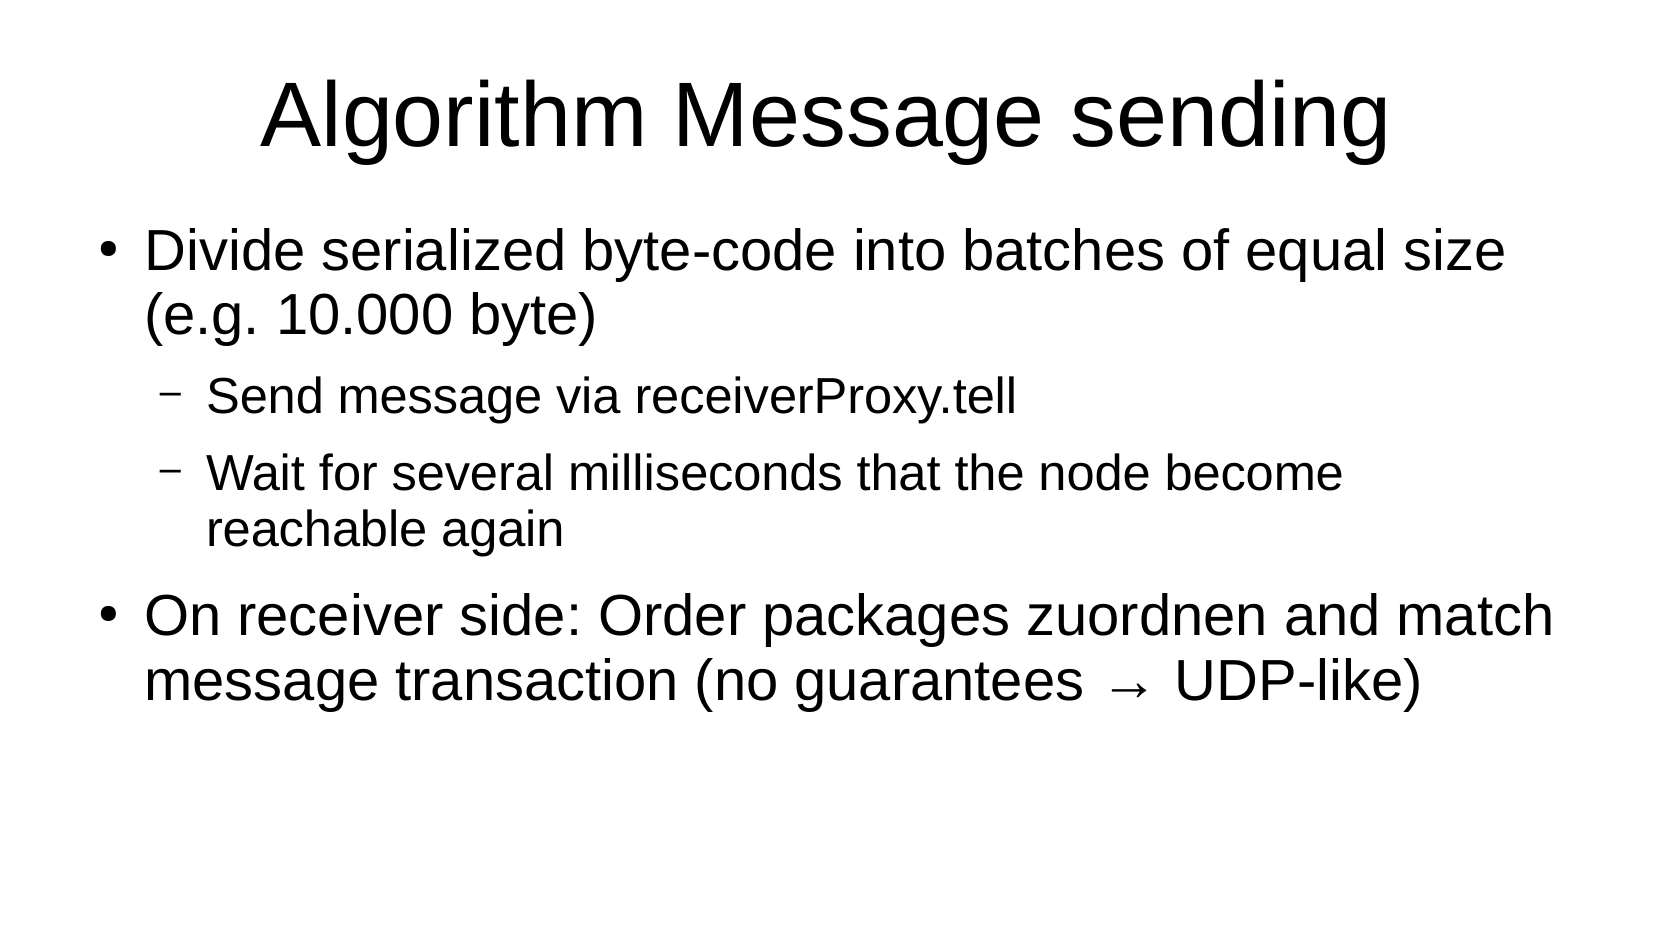

# Algorithm Message sending
Divide serialized byte-code into batches of equal size (e.g. 10.000 byte)
Send message via receiverProxy.tell
Wait for several milliseconds that the node become reachable again
On receiver side: Order packages zuordnen and match message transaction (no guarantees → UDP-like)